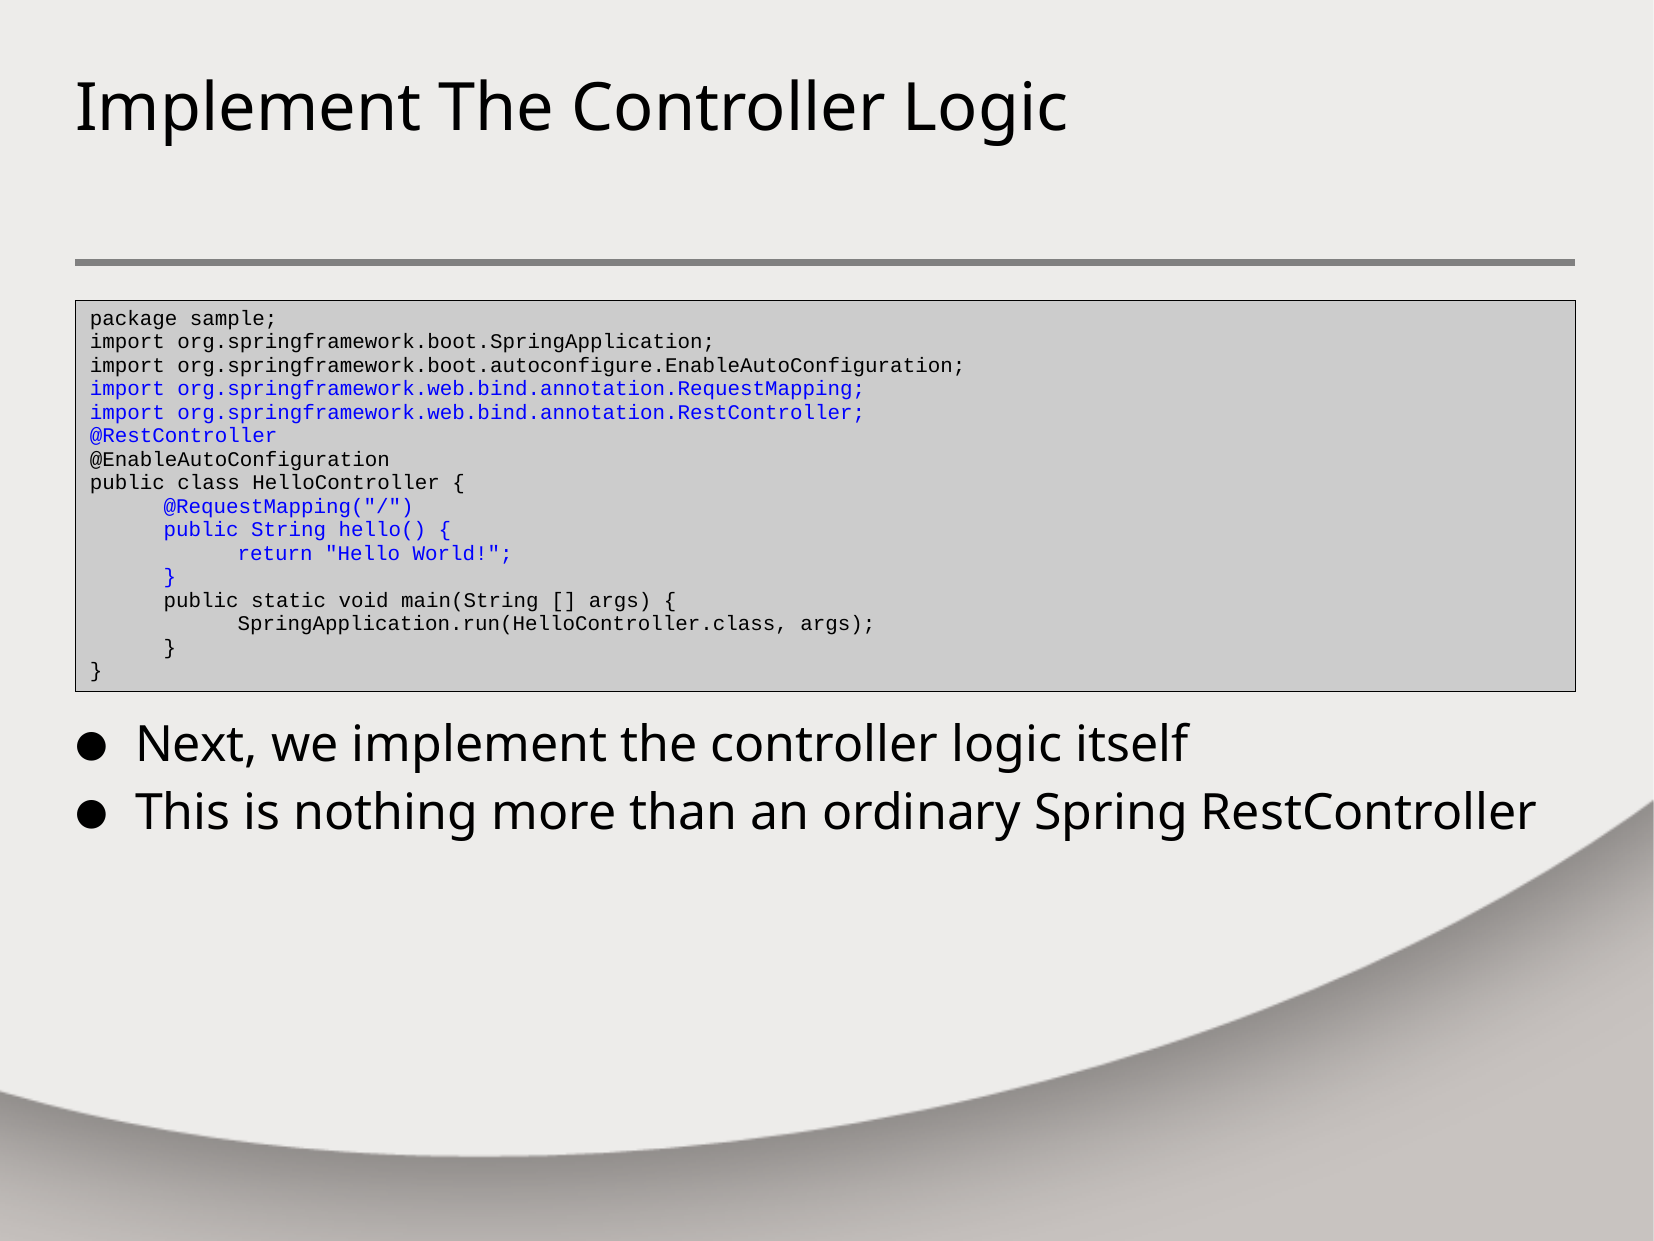

# Implement The Controller Logic
package sample;
import org.springframework.boot.SpringApplication;
import org.springframework.boot.autoconfigure.EnableAutoConfiguration;
import org.springframework.web.bind.annotation.RequestMapping;
import org.springframework.web.bind.annotation.RestController;
@RestController
@EnableAutoConfiguration
public class HelloController {
	@RequestMapping("/")
	public String hello() {
		return "Hello World!";
	}
	public static void main(String [] args) {
		SpringApplication.run(HelloController.class, args);
	}
}
Next, we implement the controller logic itself
This is nothing more than an ordinary Spring RestController